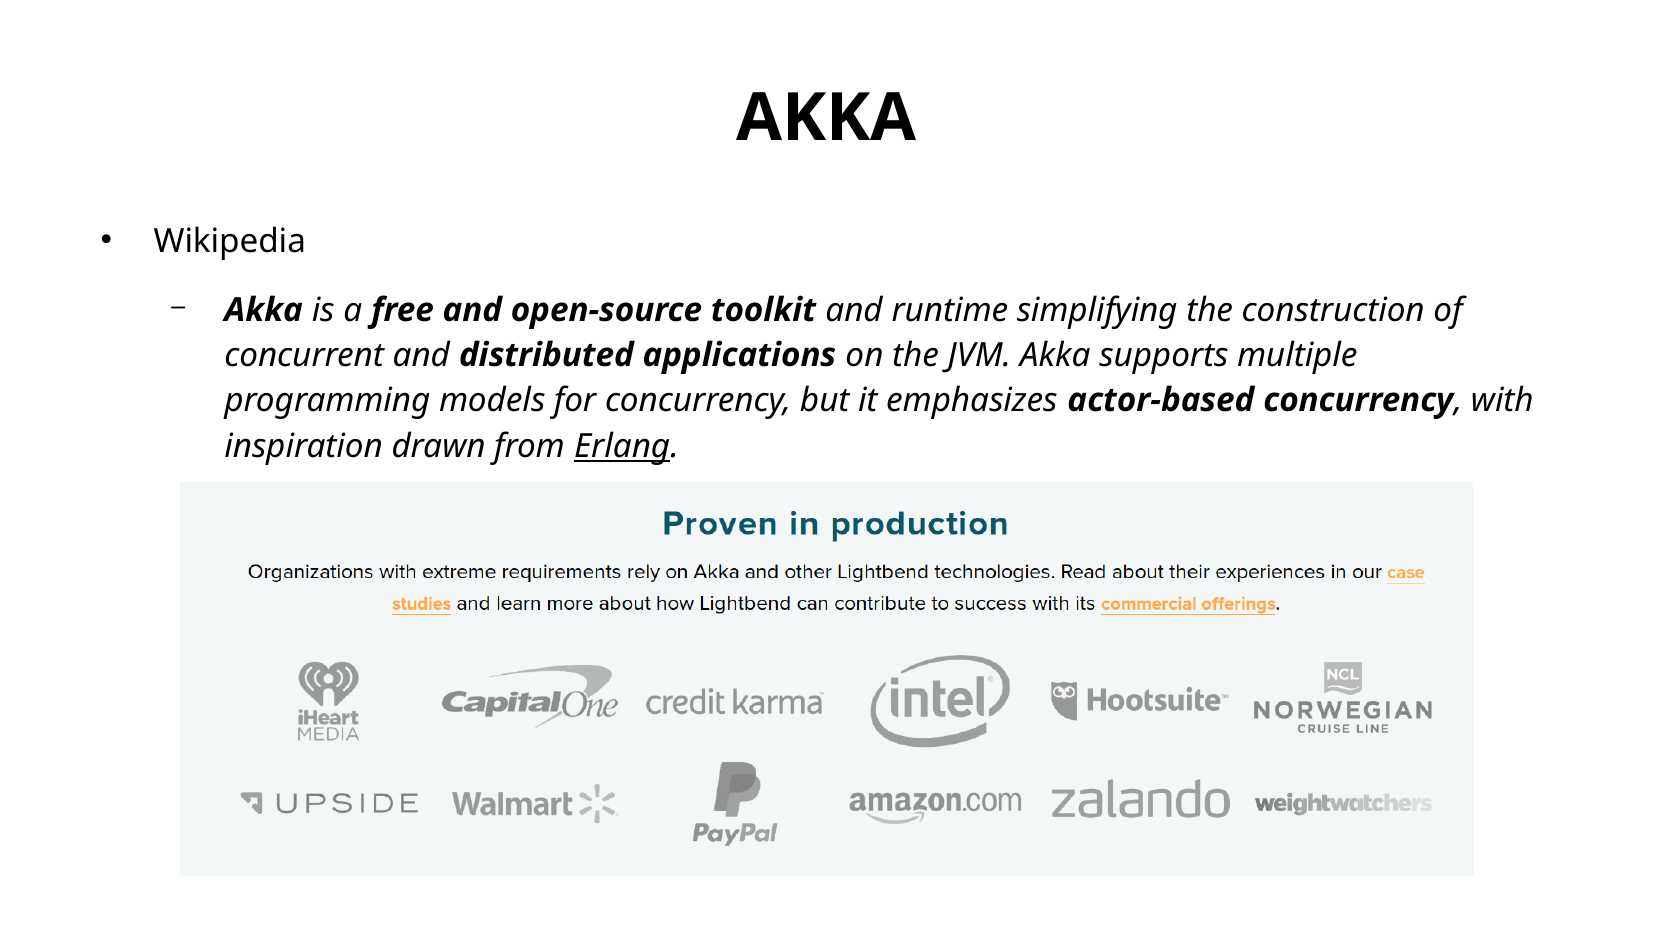

# AKKA
Wikipedia
Akka is a free and open-source toolkit and runtime simplifying the construction of concurrent and distributed applications on the JVM. Akka supports multiple programming models for concurrency, but it emphasizes actor-based concurrency, with inspiration drawn from Erlang.